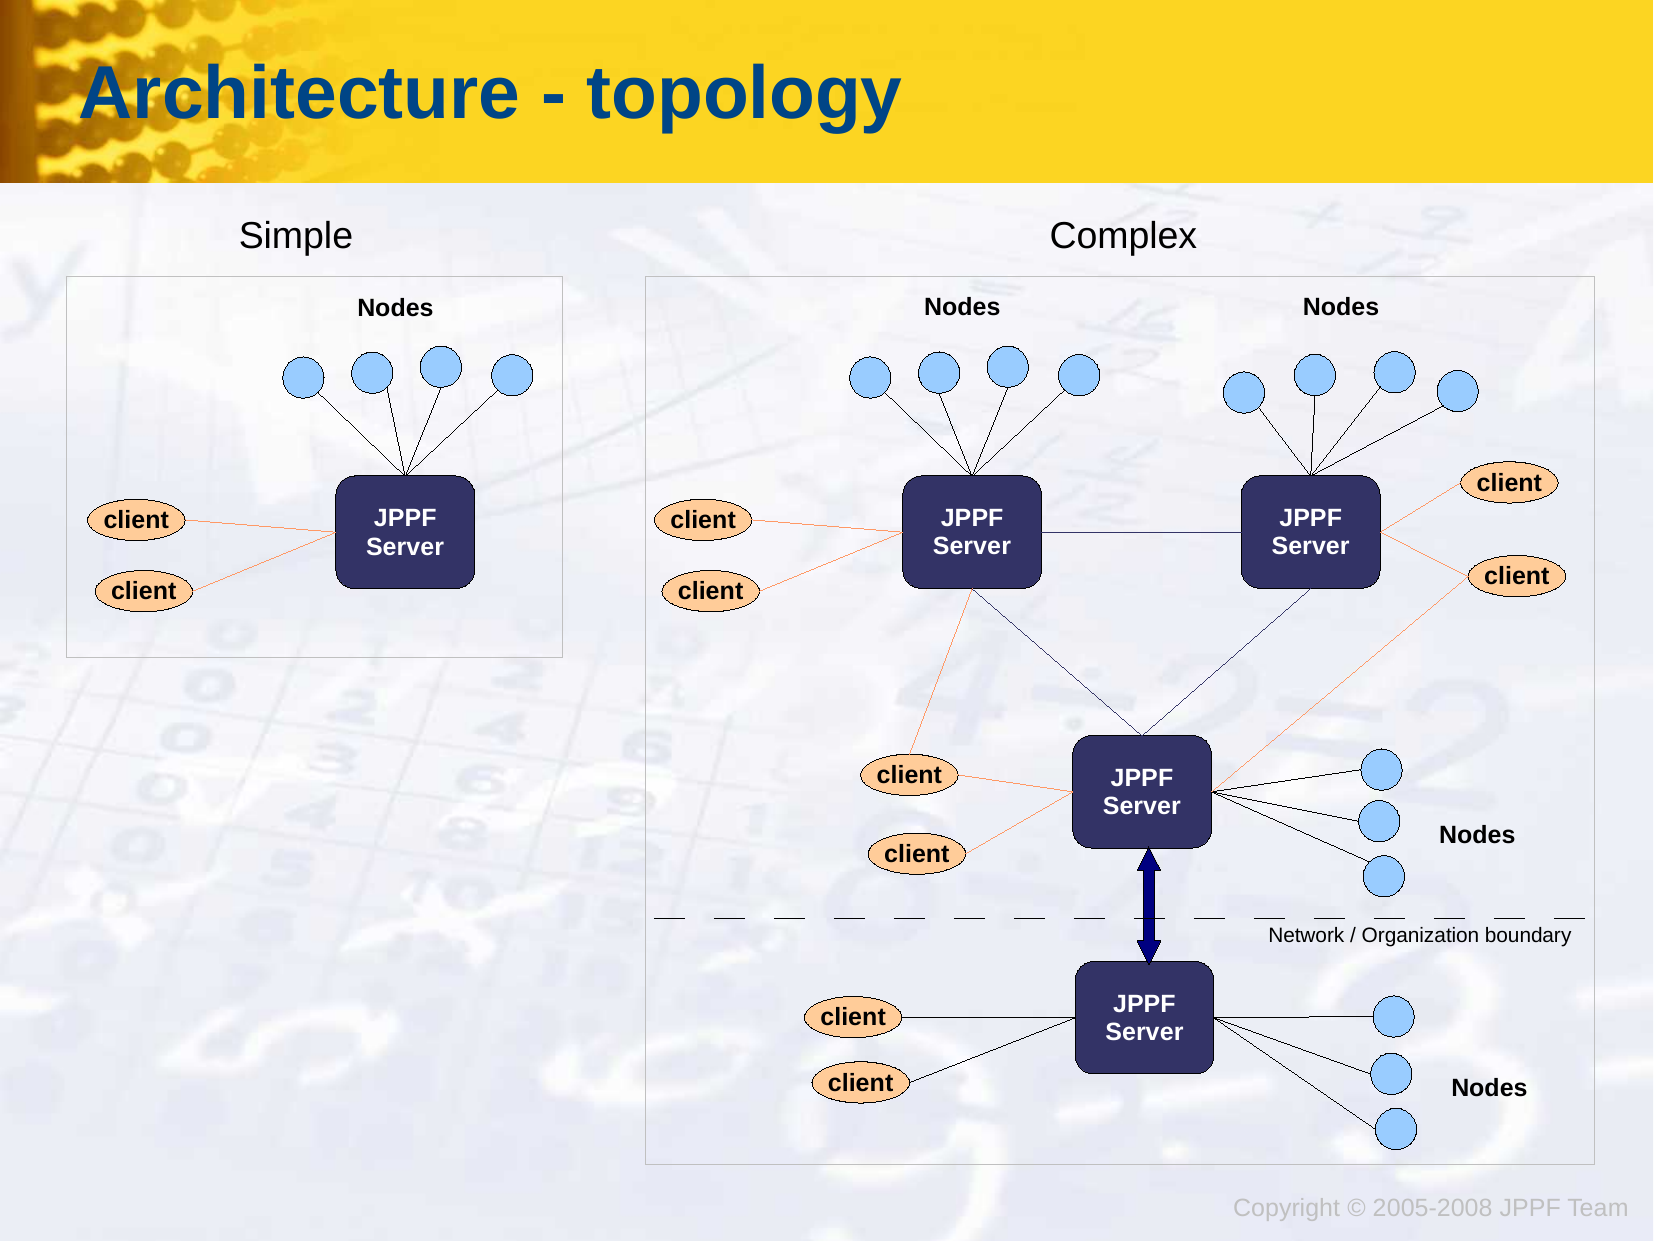

# Architecture - topology
Simple
Complex
Nodes
Nodes
Nodes
client
JPPF
Server
JPPF
Server
JPPF
Server
client
client
client
client
client
JPPF
Server
client
Nodes
client
Network / Organization boundary
JPPF
Server
client
client
Nodes